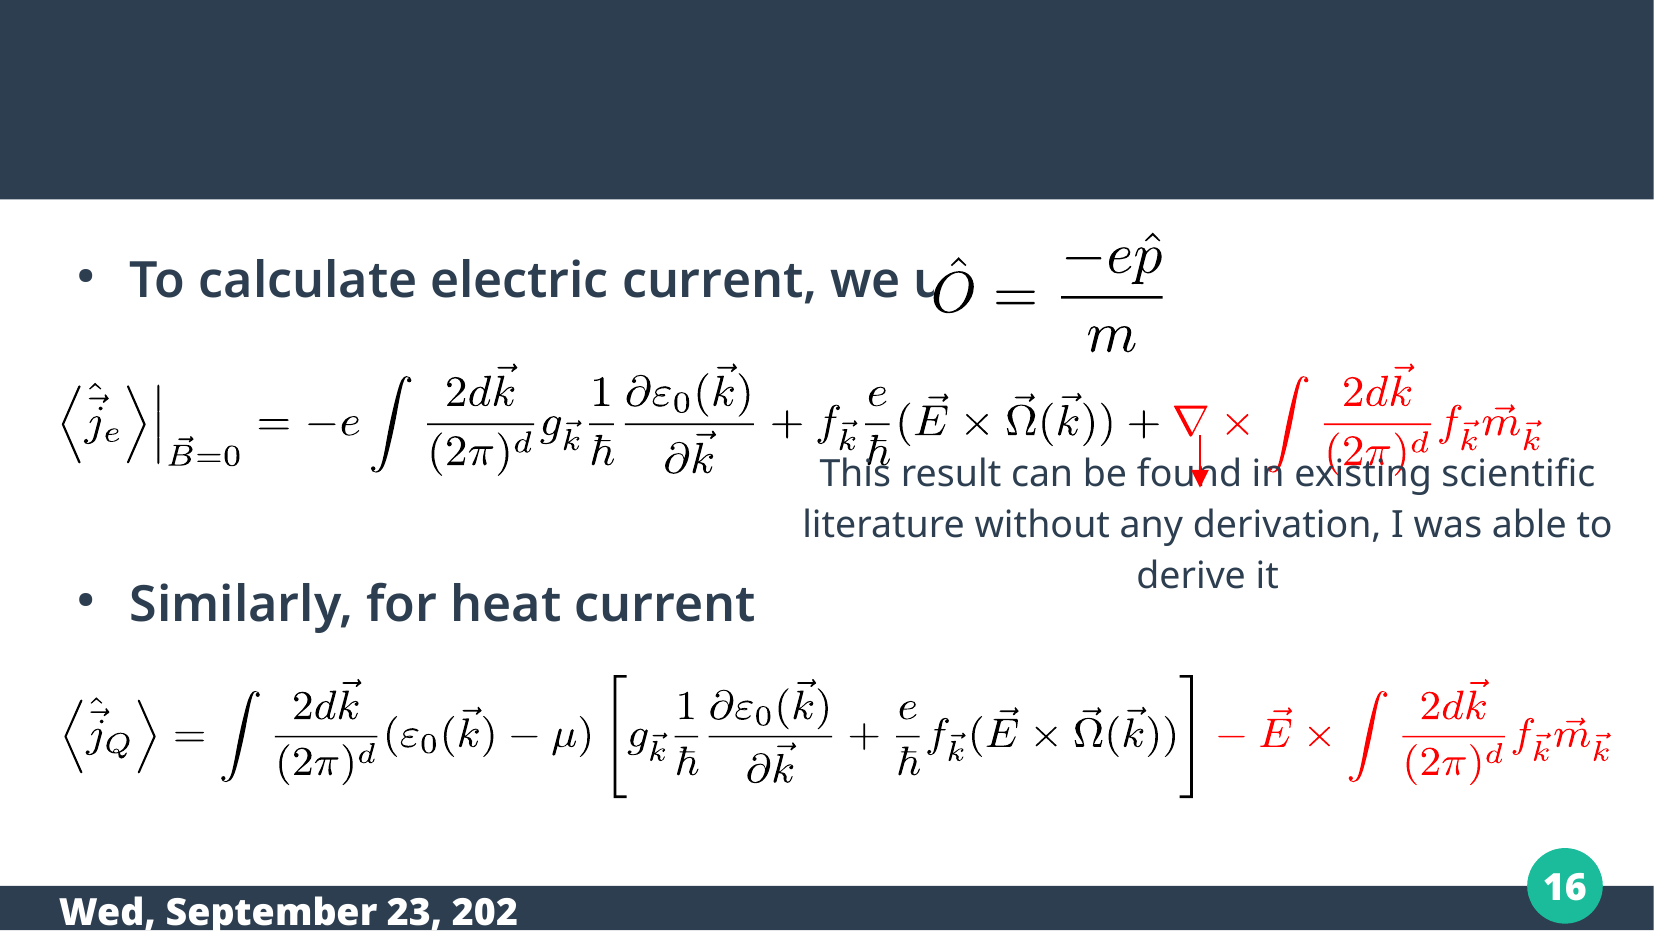

#
To calculate electric current, we use
This result can be found in existing scientific literature without any derivation, I was able to derive it
Similarly, for heat current